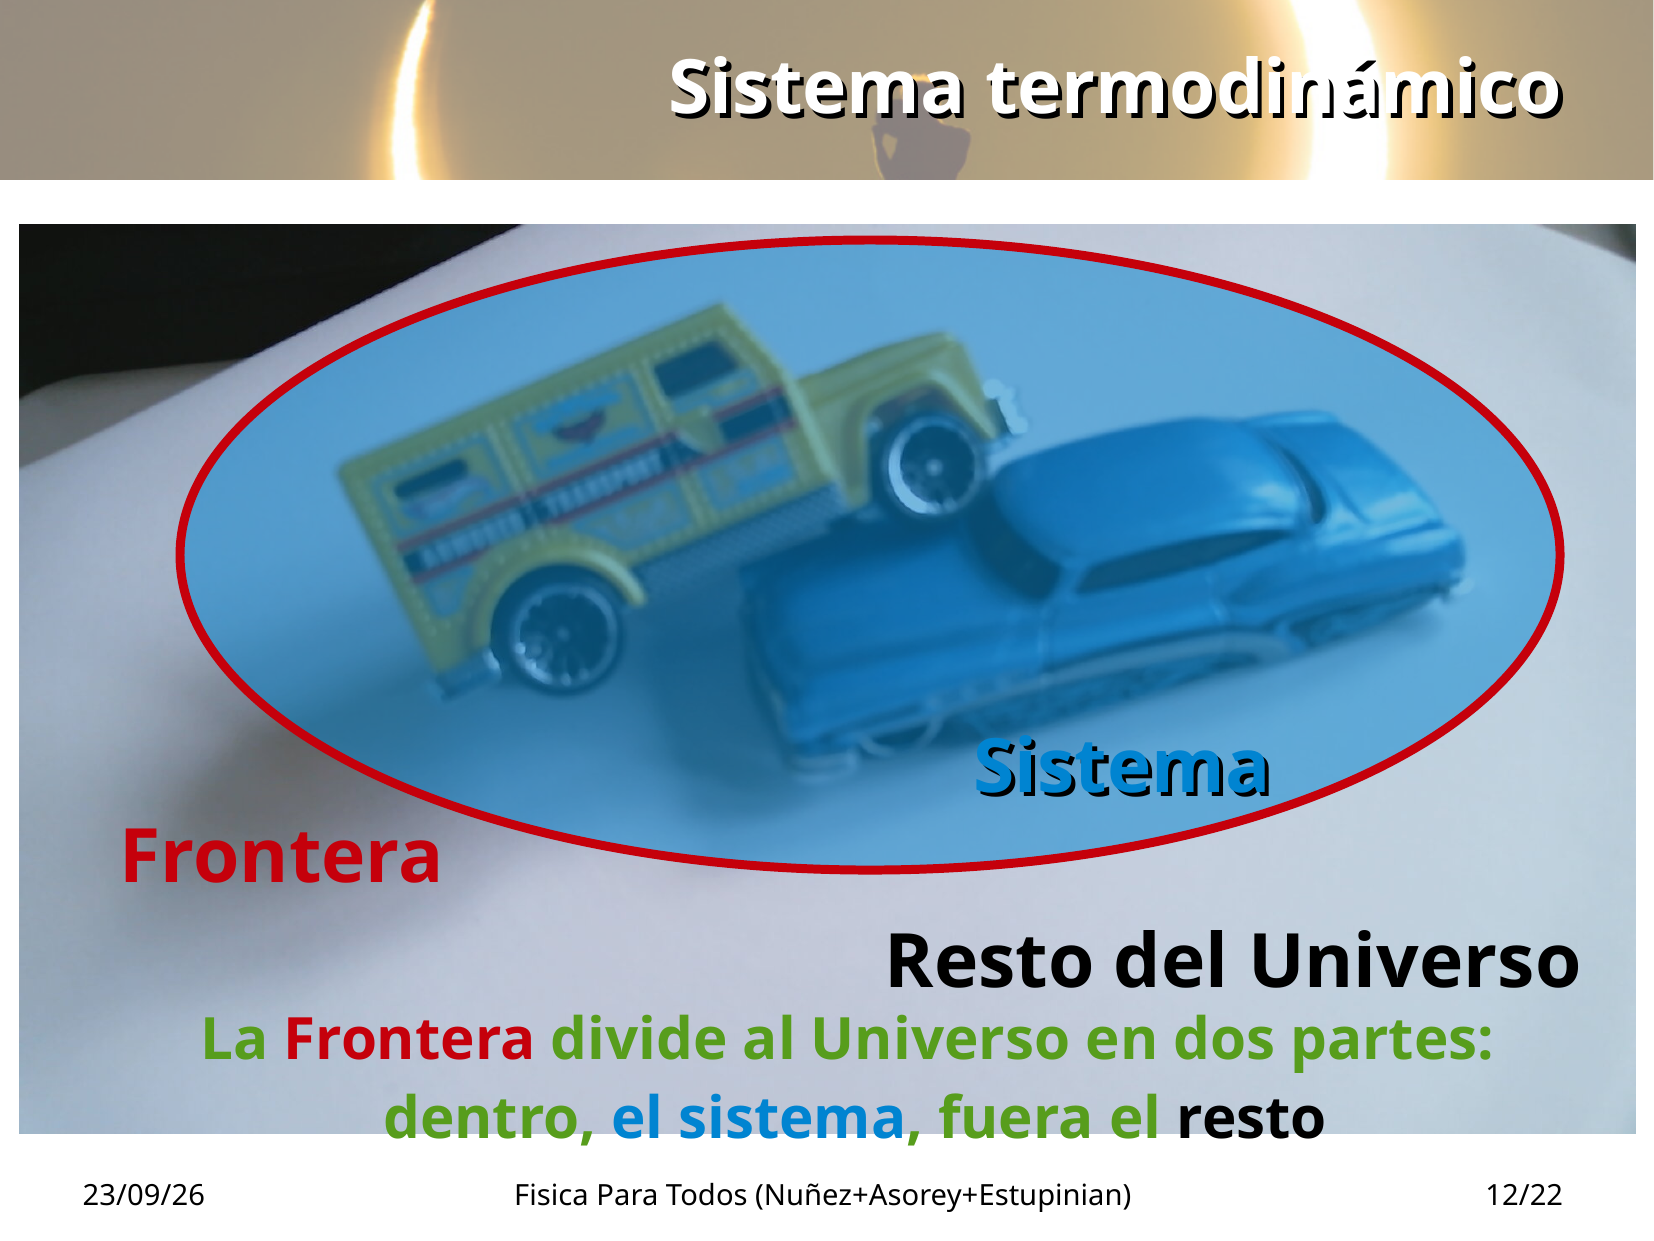

# Sistema termodinámico
Sistema
Frontera
Resto del Universo
La Frontera divide al Universo en dos partes:
dentro, el sistema, fuera el resto
Fisica Para Todos (Nuñez+Asorey+Estupinian)
12